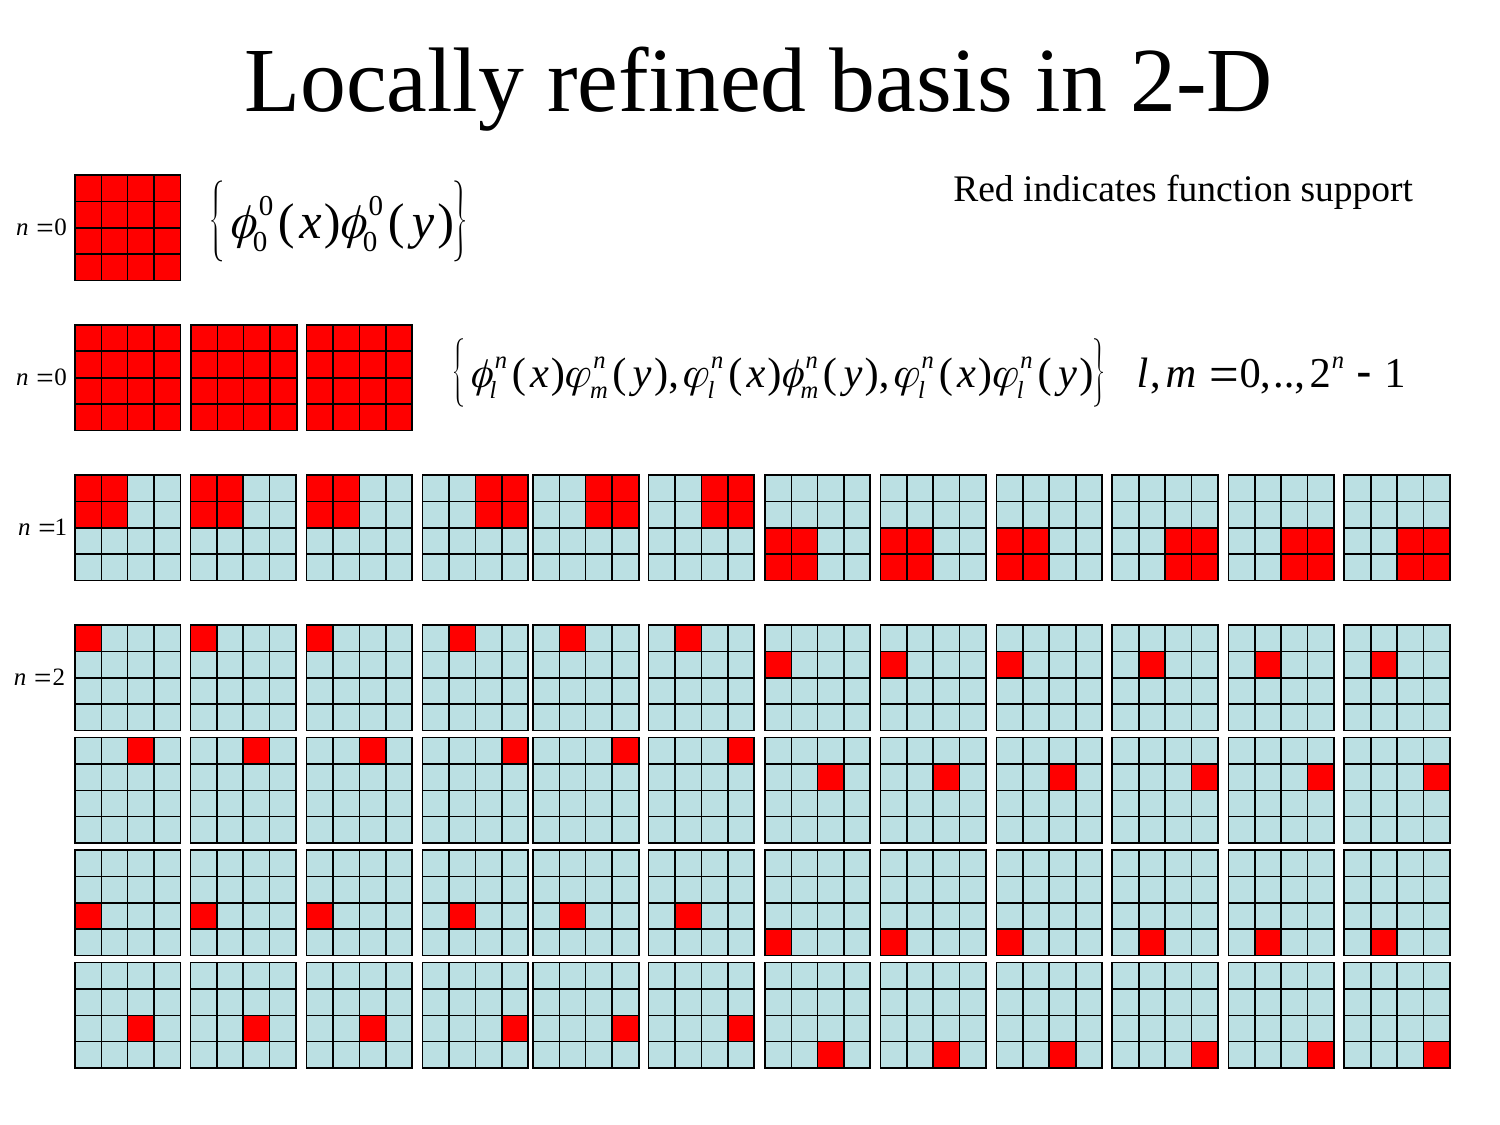

# Locally refined basis in 2-D
Red indicates function support